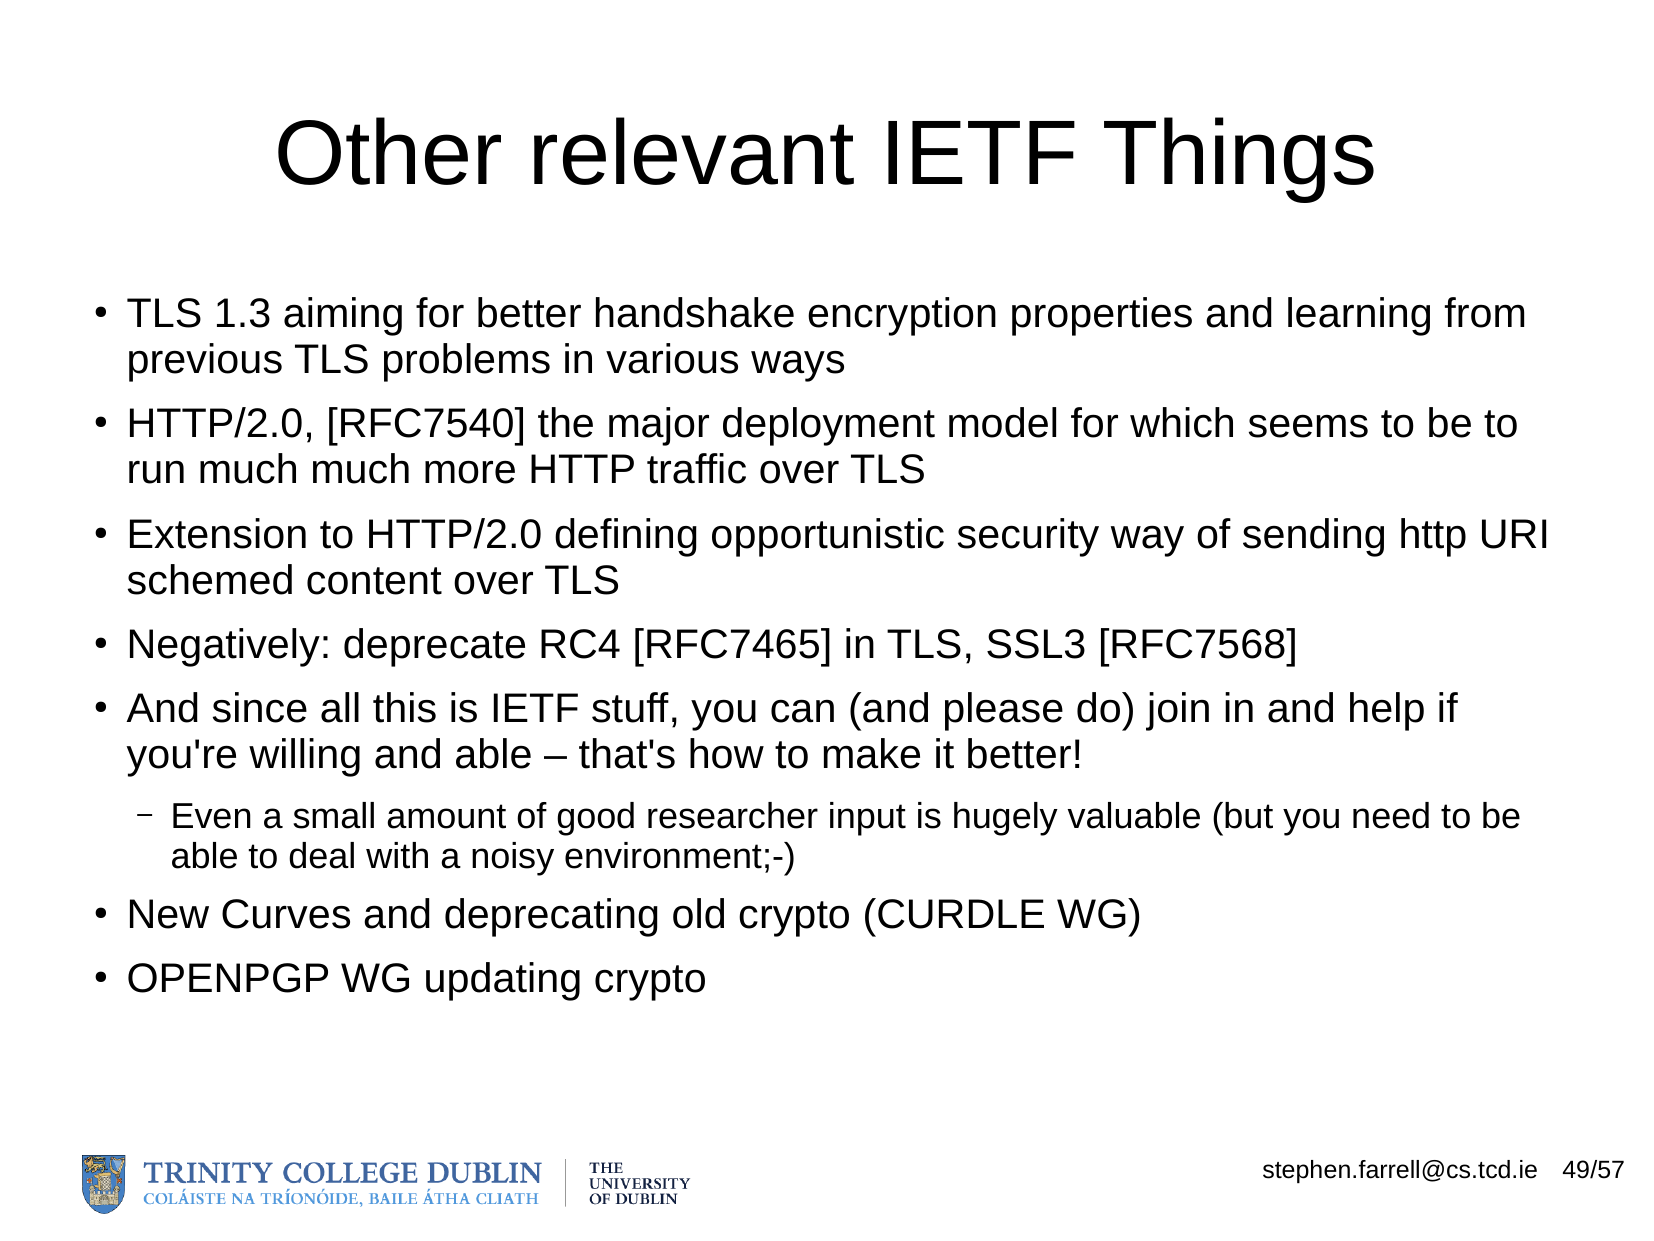

# Other relevant IETF Things
TLS 1.3 aiming for better handshake encryption properties and learning from previous TLS problems in various ways
HTTP/2.0, [RFC7540] the major deployment model for which seems to be to run much much more HTTP traffic over TLS
Extension to HTTP/2.0 defining opportunistic security way of sending http URI schemed content over TLS
Negatively: deprecate RC4 [RFC7465] in TLS, SSL3 [RFC7568]
And since all this is IETF stuff, you can (and please do) join in and help if you're willing and able – that's how to make it better!
Even a small amount of good researcher input is hugely valuable (but you need to be able to deal with a noisy environment;-)
New Curves and deprecating old crypto (CURDLE WG)
OPENPGP WG updating crypto